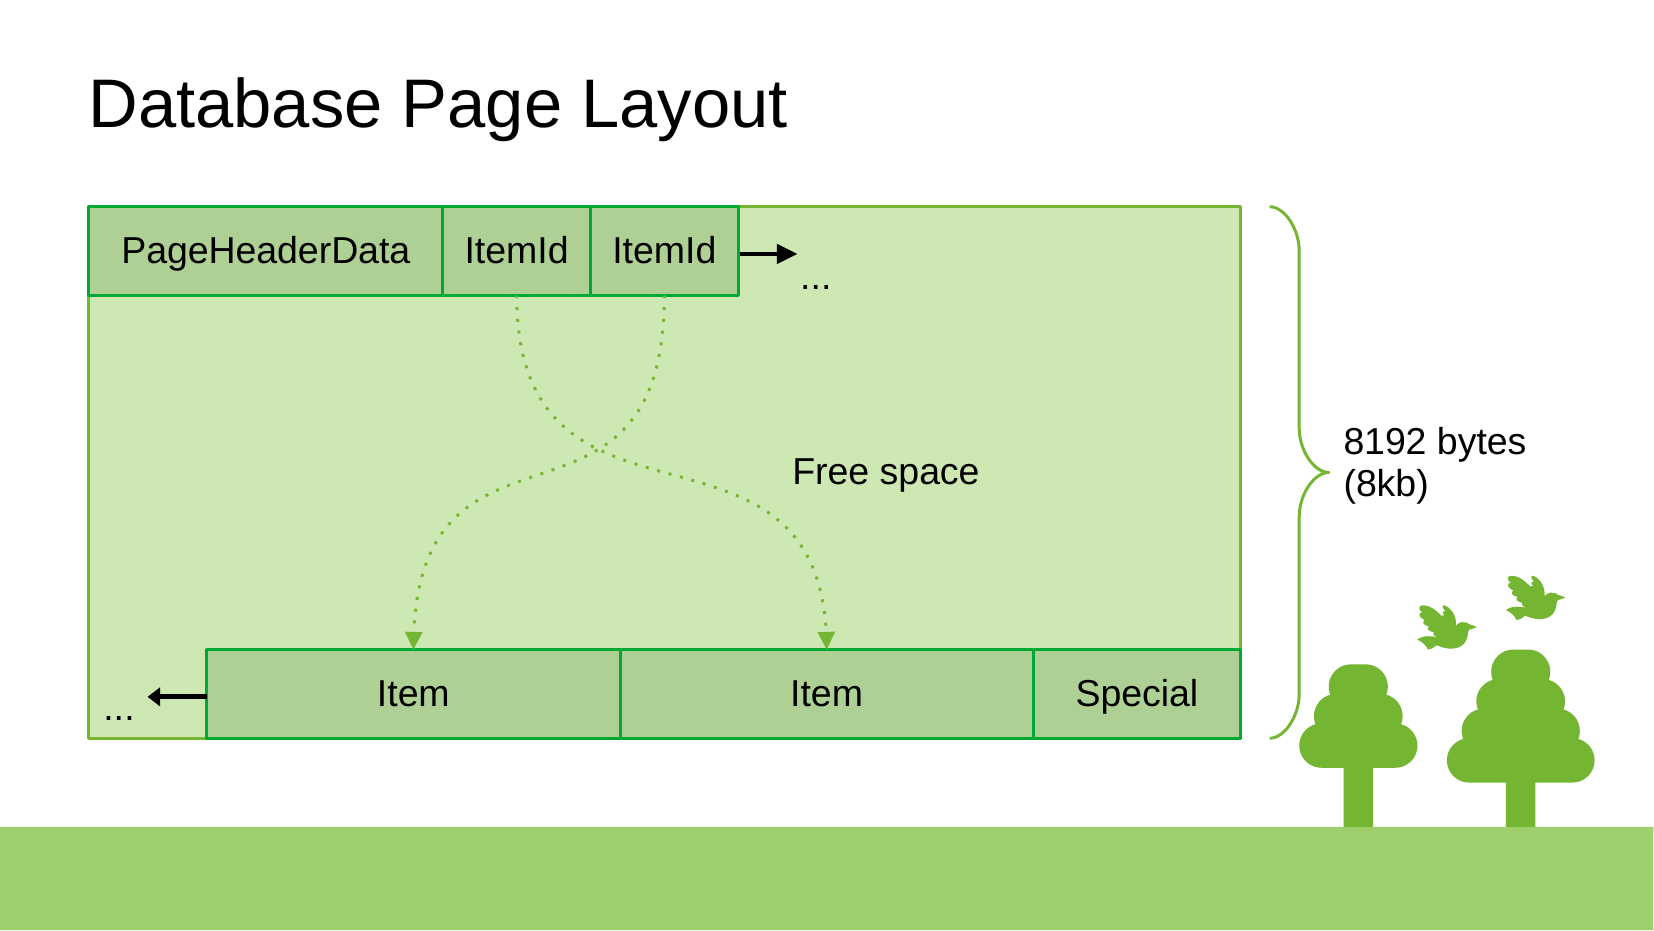

# Database Page Layout
PageHeaderData
ItemId
ItemId
...
8192 bytes
(8kb)
Free space
Item
Item
Special
...